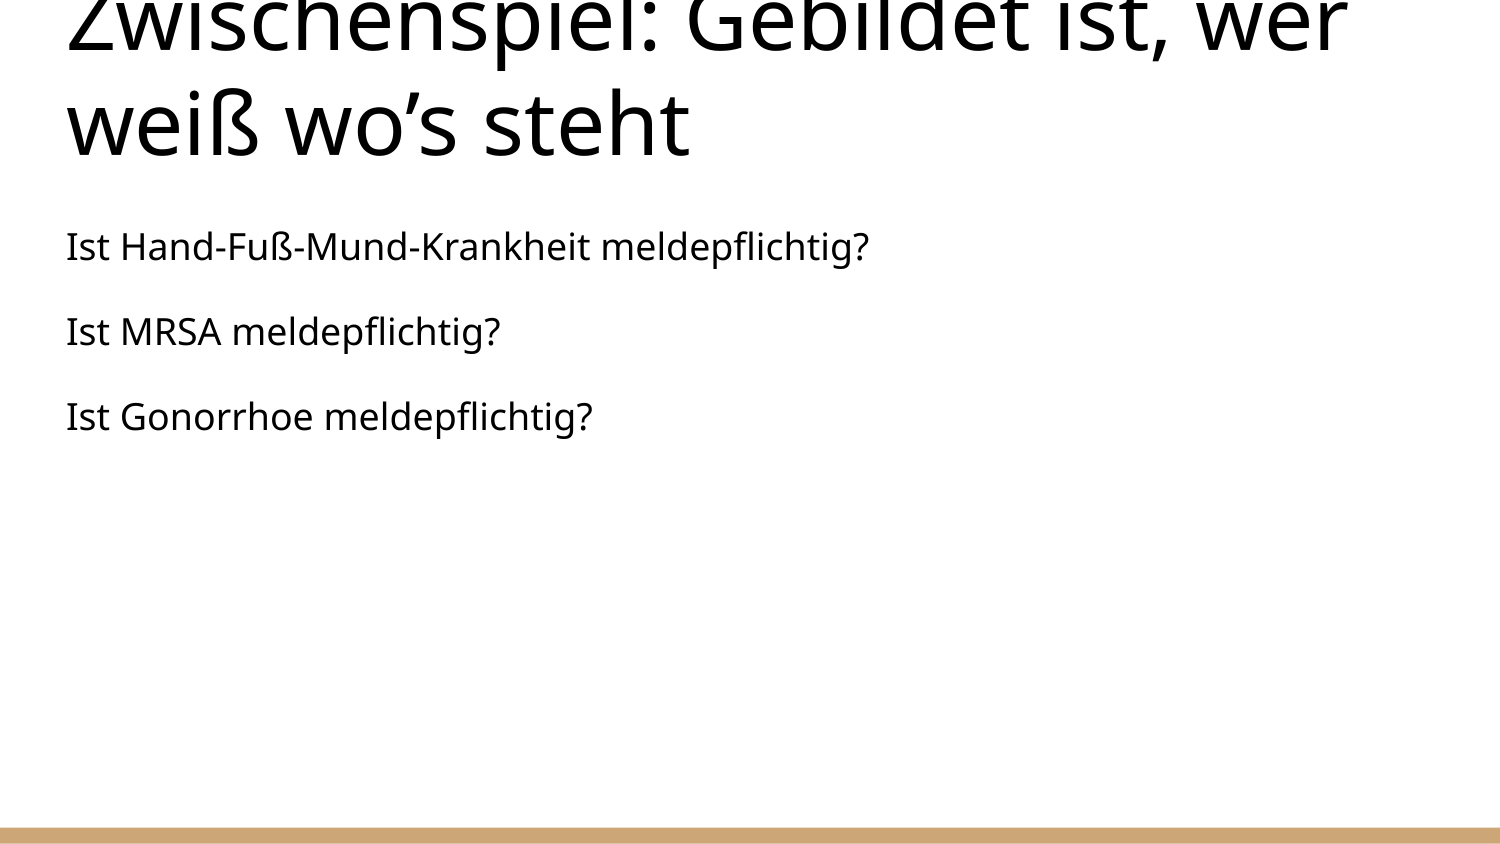

# Zwischenspiel: Gebildet ist, wer weiß wo’s steht
Ist Hand-Fuß-Mund-Krankheit meldepflichtig?
Ist MRSA meldepflichtig?
Ist Gonorrhoe meldepflichtig?